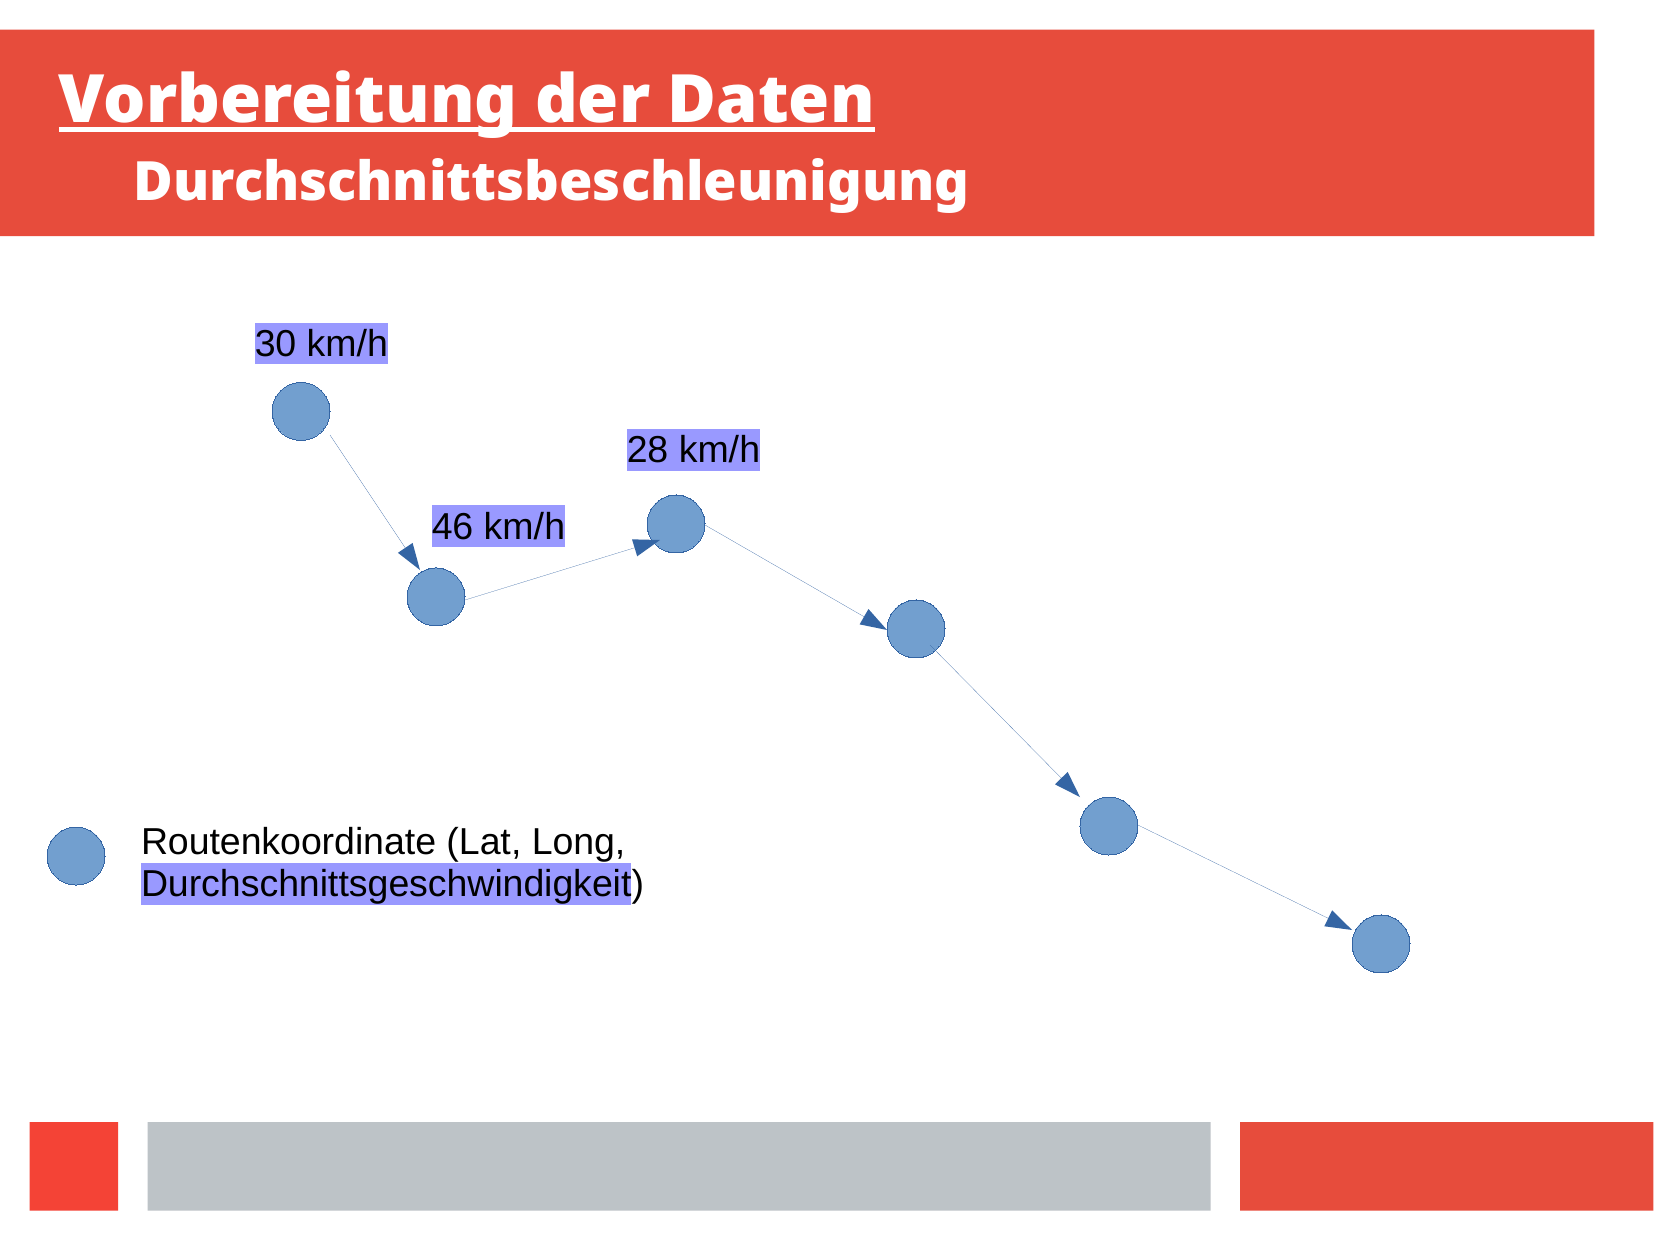

# Vorbereitung der Daten Durchschnittsbeschleunigung
30 km/h
28 km/h
46 km/h
Routenkoordinate (Lat, Long, Durchschnittsgeschwindigkeit)